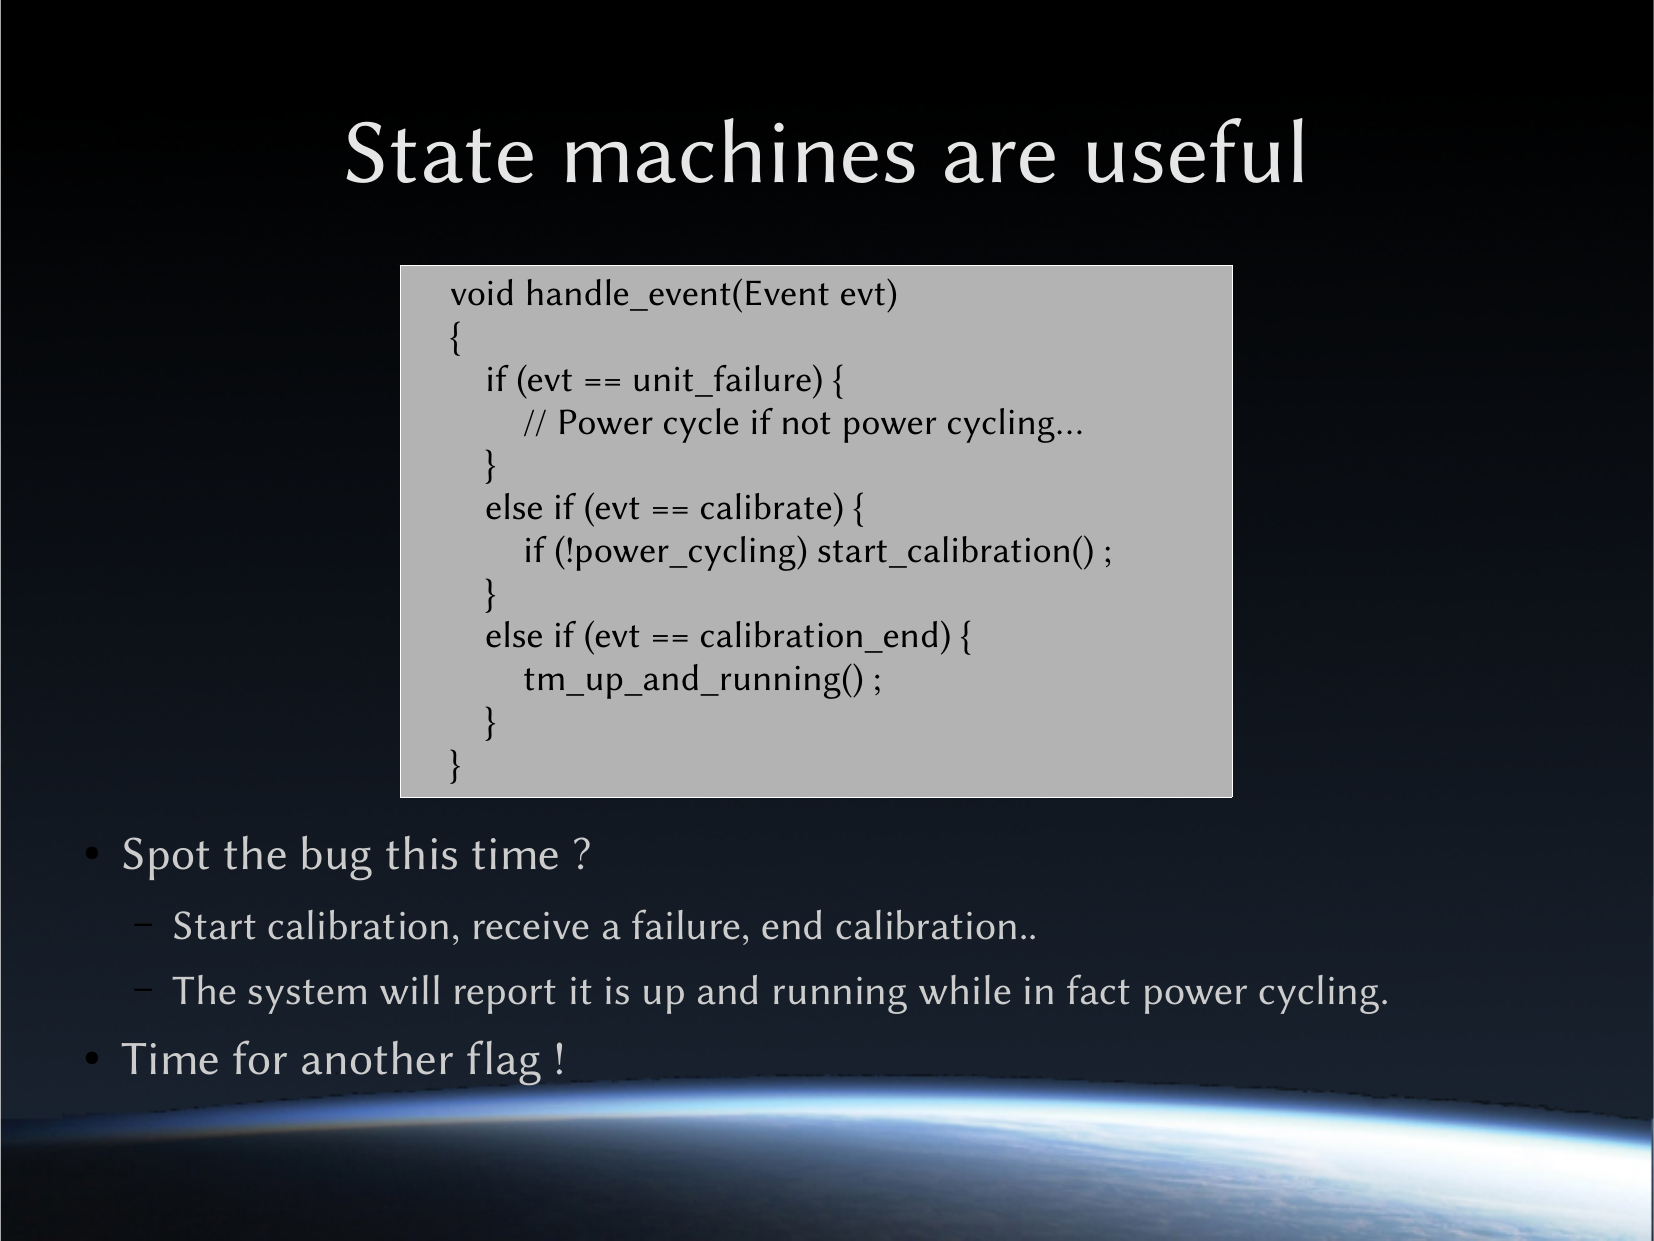

# State machines are useful
| void handle\_event(Event evt) { if (evt == unit\_failure) { // Power cycle if not power cycling... } else if (evt == calibrate) { if (!power\_cycling) start\_calibration() ; } else if (evt == calibration\_end) { tm\_up\_and\_running() ; } } |
| --- |
Spot the bug this time ?
Start calibration, receive a failure, end calibration..
The system will report it is up and running while in fact power cycling.
Time for another flag !